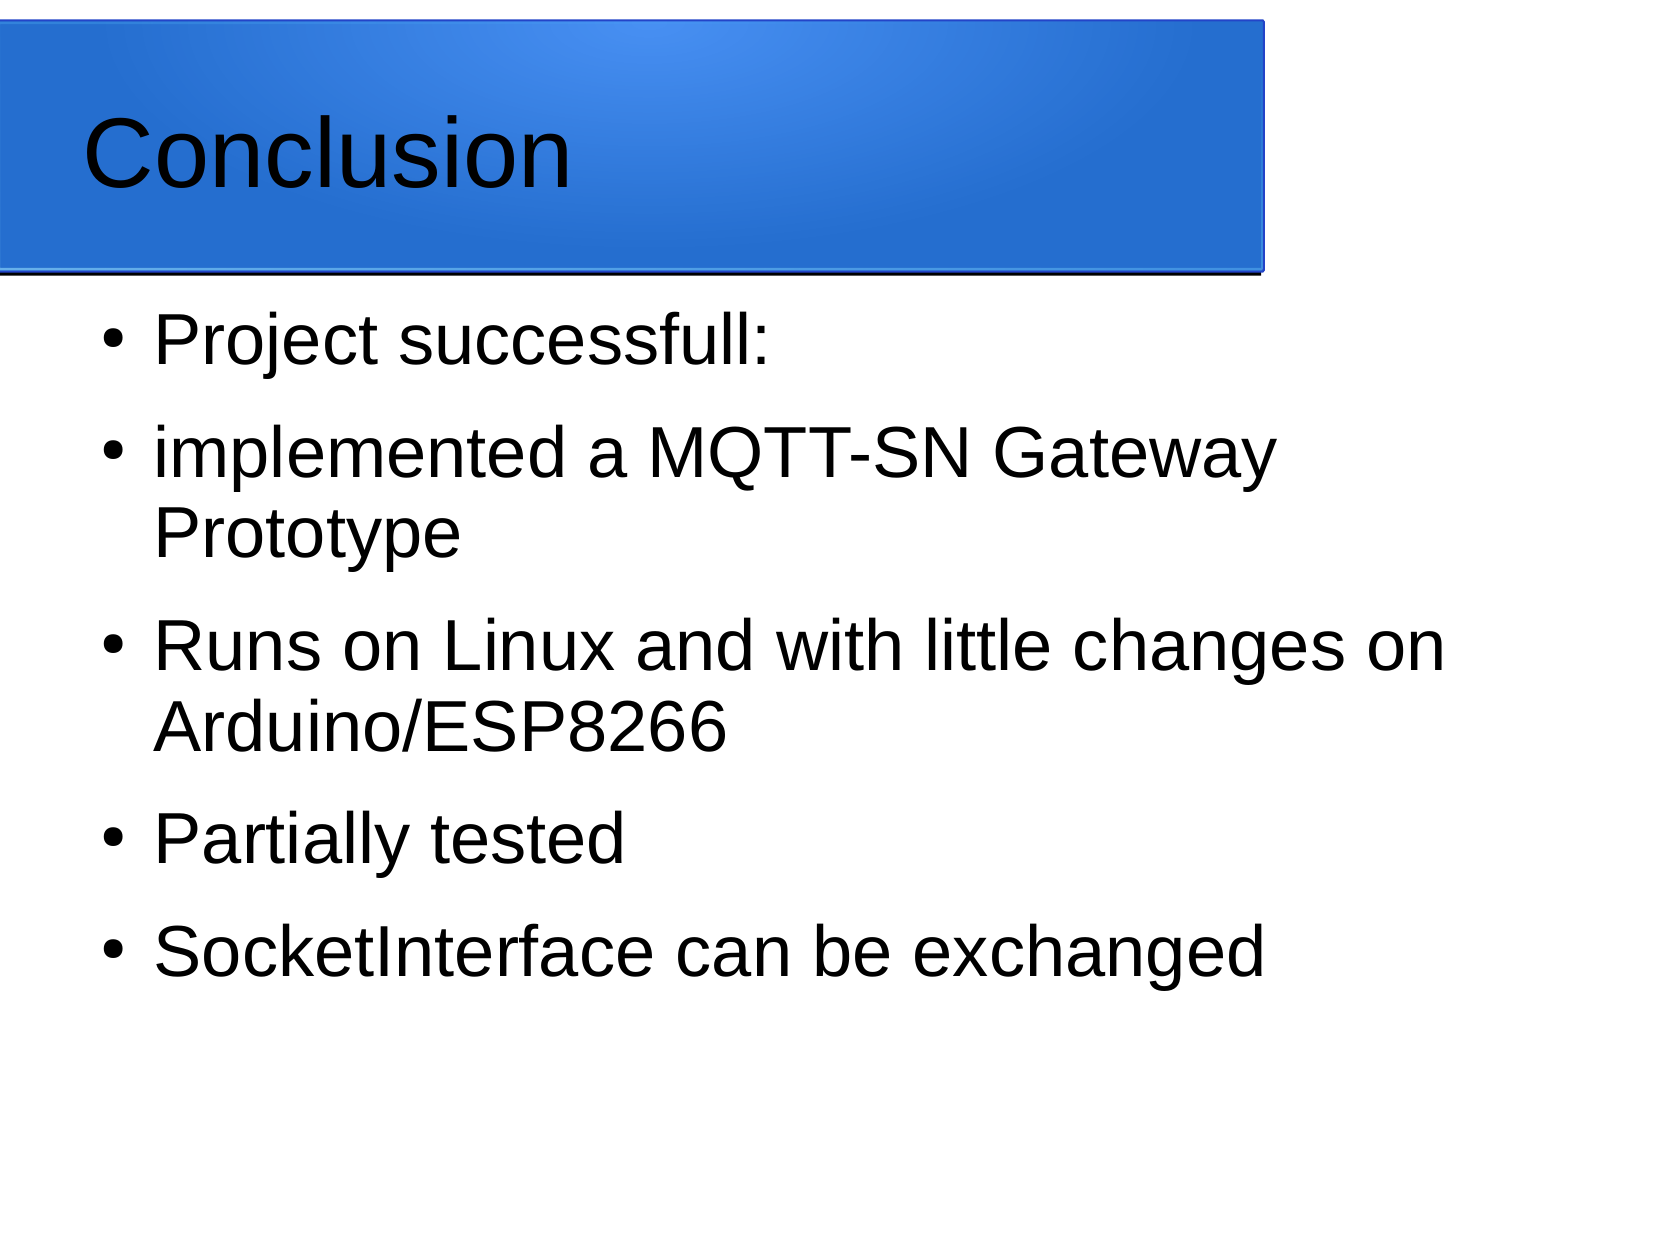

# Conclusion
Project successfull:
implemented a MQTT-SN Gateway Prototype
Runs on Linux and with little changes on Arduino/ESP8266
Partially tested
SocketInterface can be exchanged